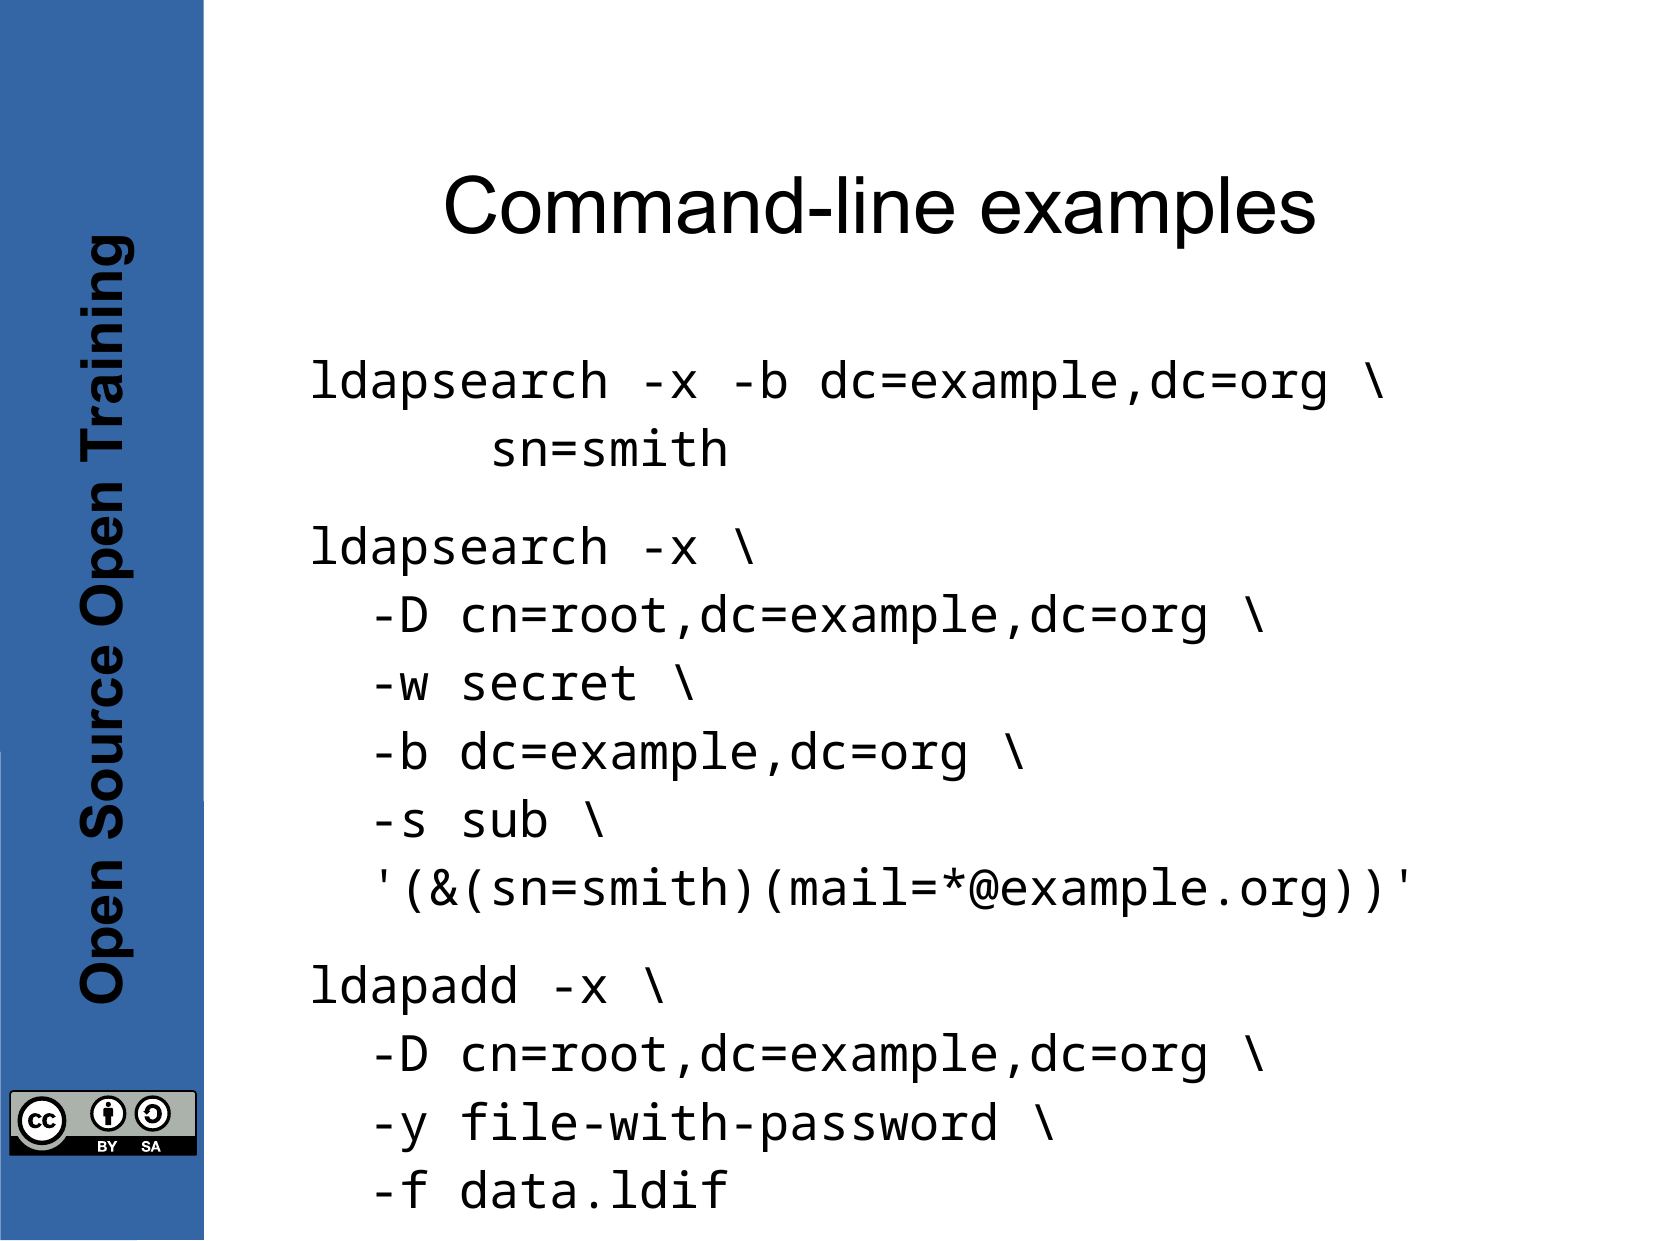

# Command-line examples
ldapsearch -x -b dc=example,dc=org \
 sn=smith
ldapsearch -x \
 -D cn=root,dc=example,dc=org \
 -w secret \
 -b dc=example,dc=org \
 -s sub \
 '(&(sn=smith)(mail=*@example.org))'
ldapadd -x \
 -D cn=root,dc=example,dc=org \
 -y file-with-password \
 -f data.ldif